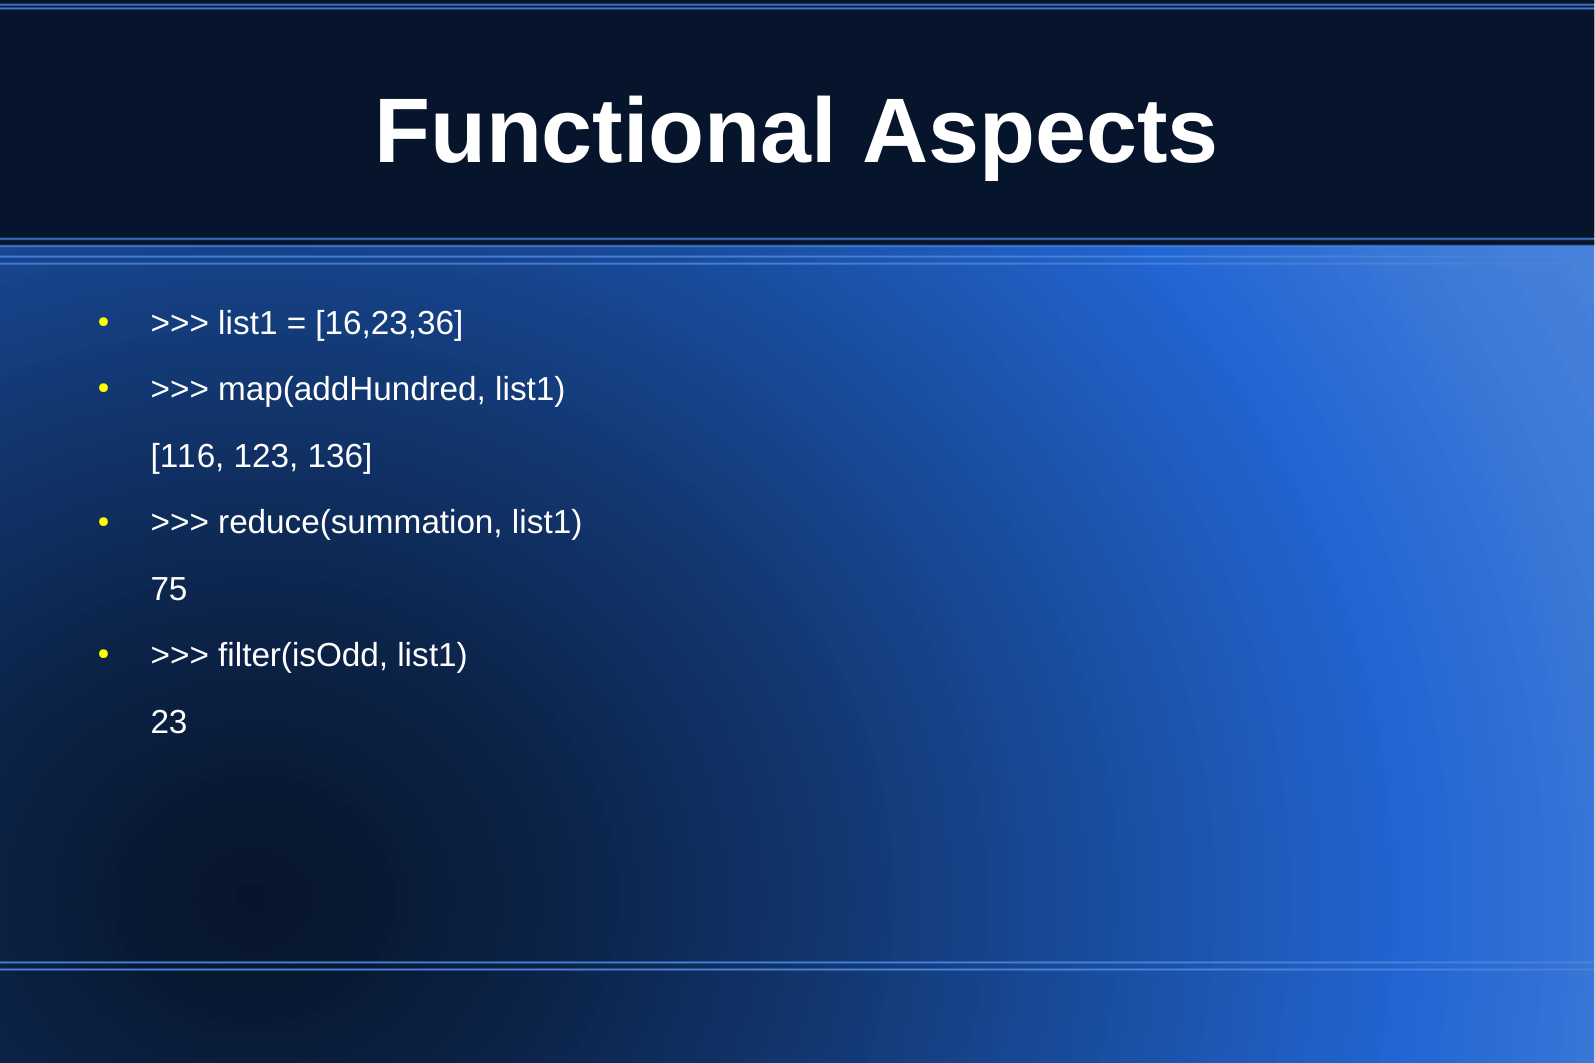

# Functional Aspects
>>> list1 = [16,23,36]
>>> map(addHundred, list1)
[116, 123, 136]
>>> reduce(summation, list1)
75
>>> filter(isOdd, list1)
23